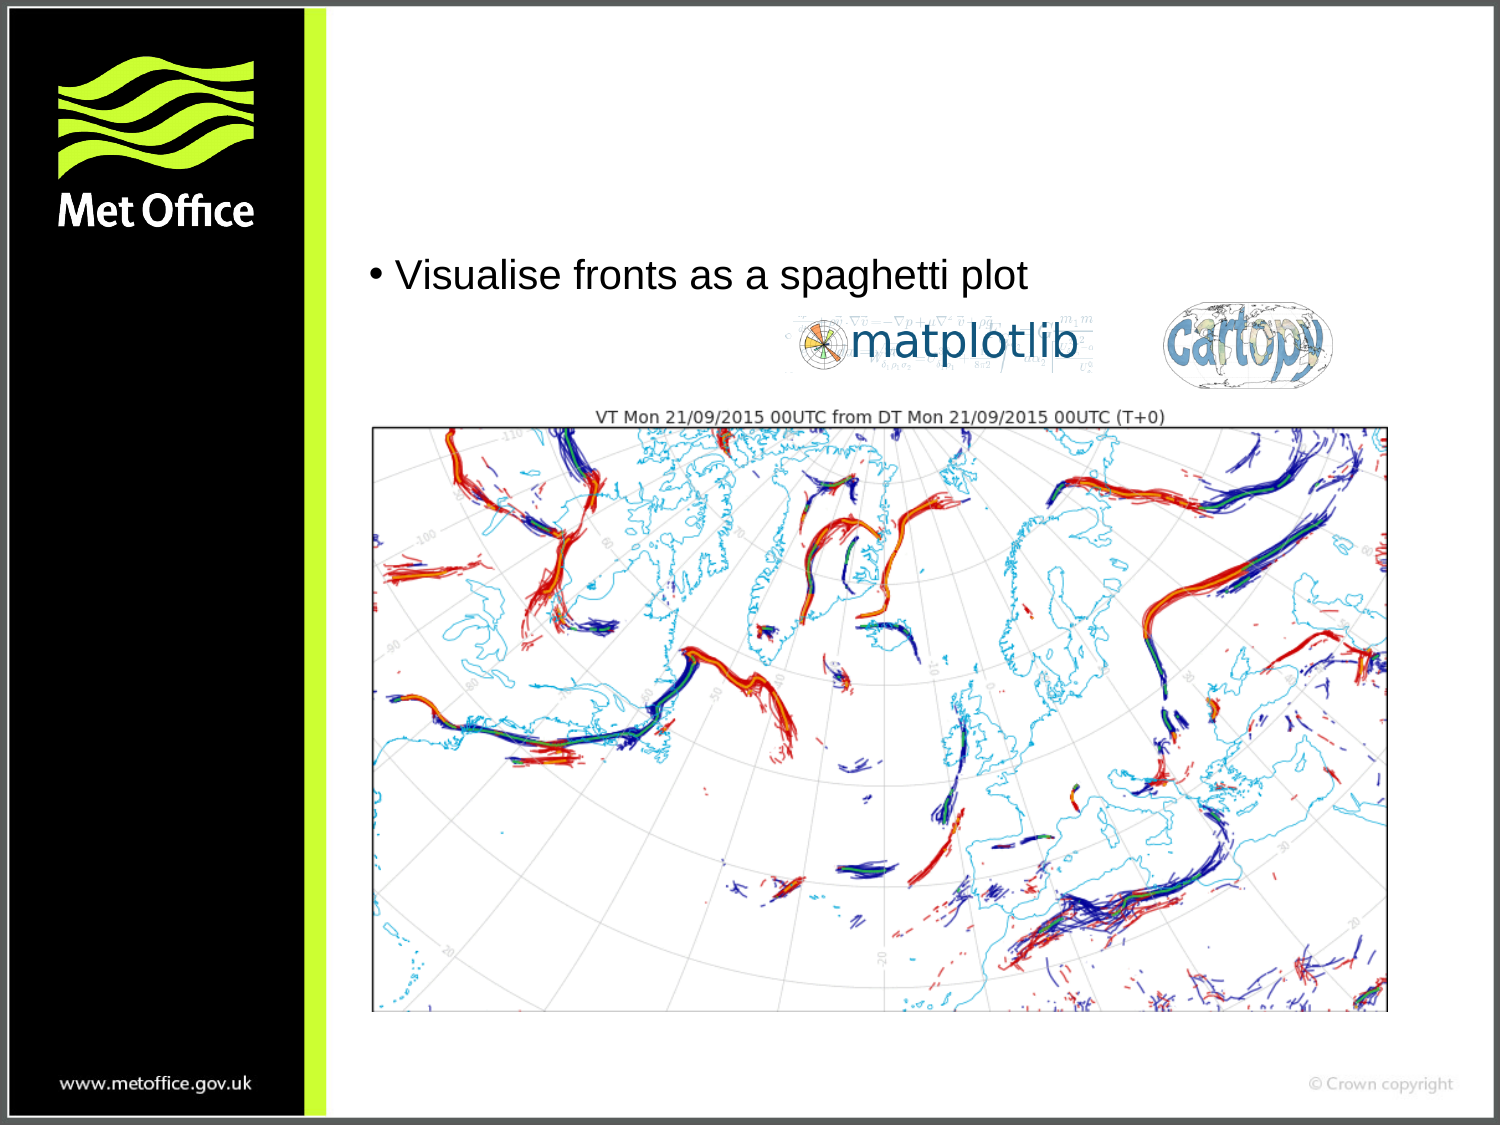

# Visualise fronts as a spaghetti plot